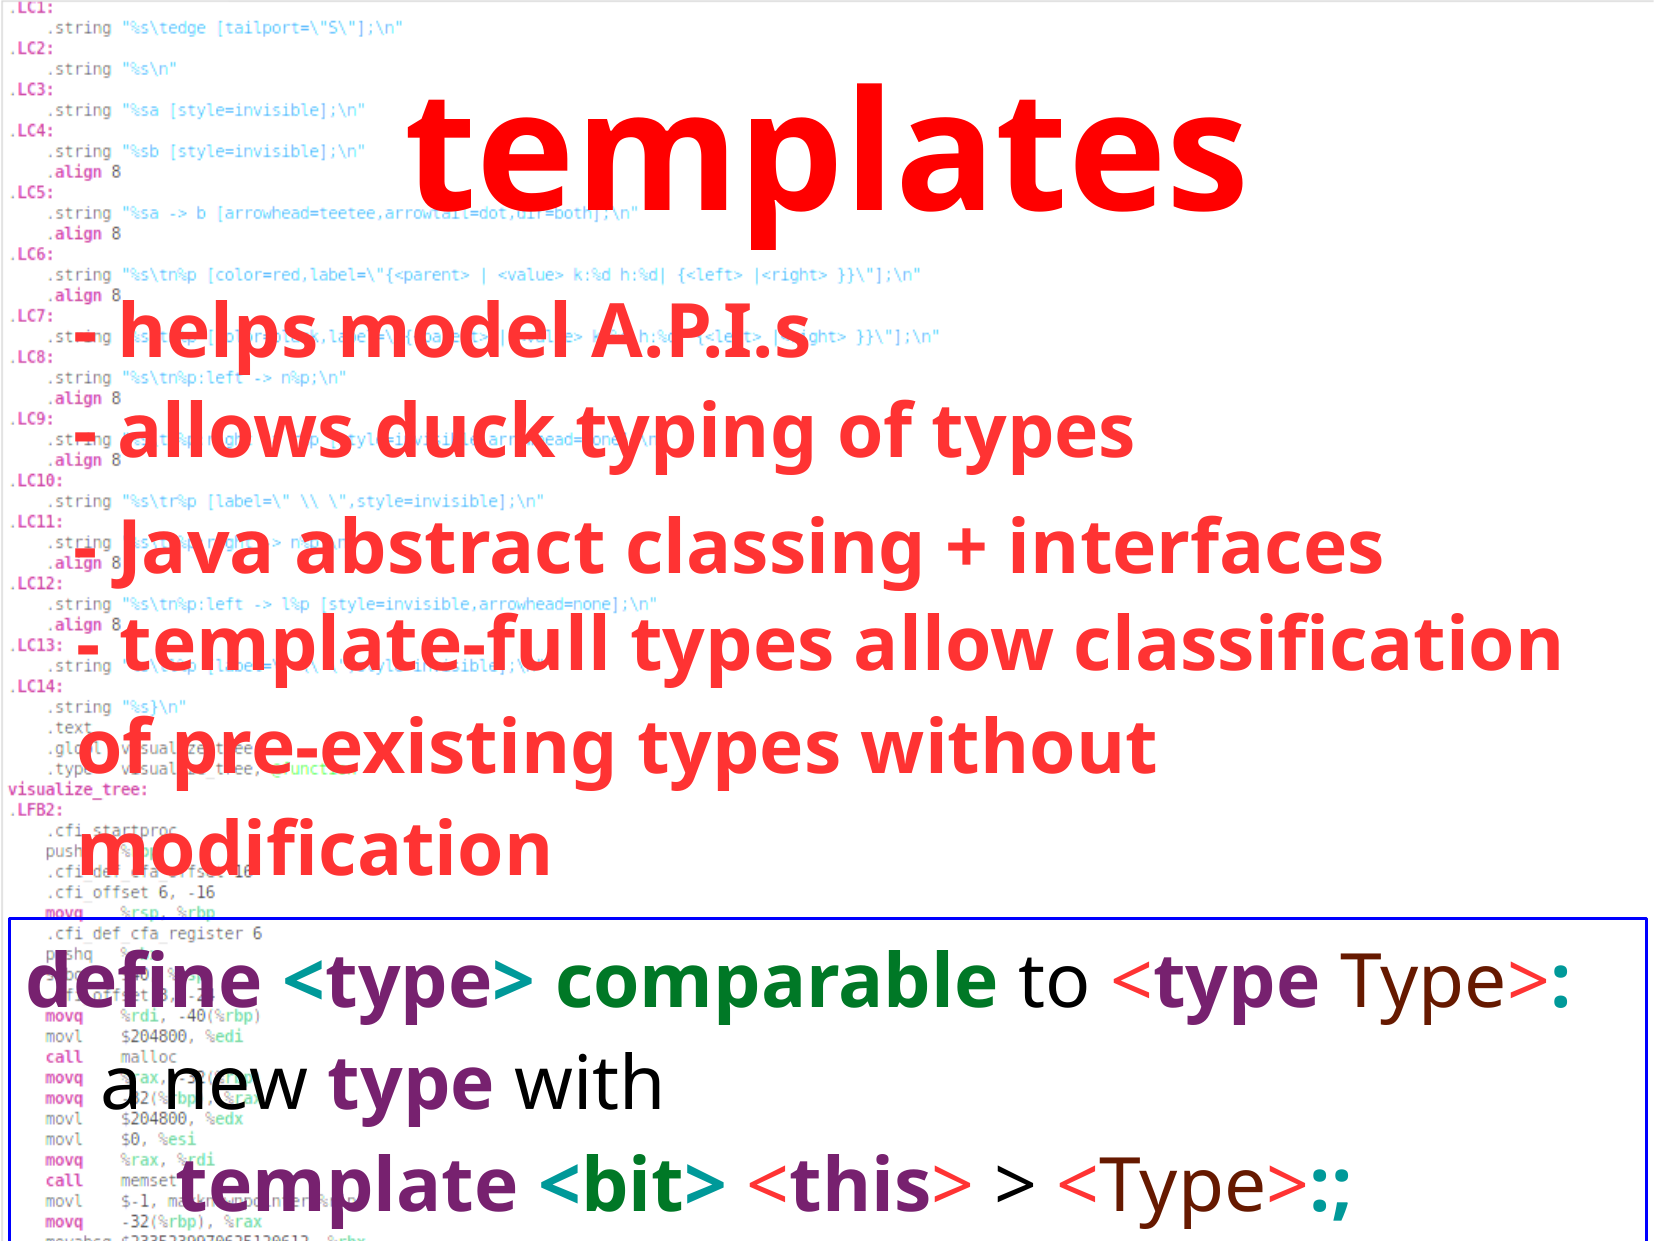

templates
- helps model A.P.I.s
- allows duck typing of types
- Java abstract classing + interfaces
- template-full types allow classification of pre-existing types without modification
define <type> comparable to <type Type>:
	a new type with
		template <bit> <this> > <Type>:;